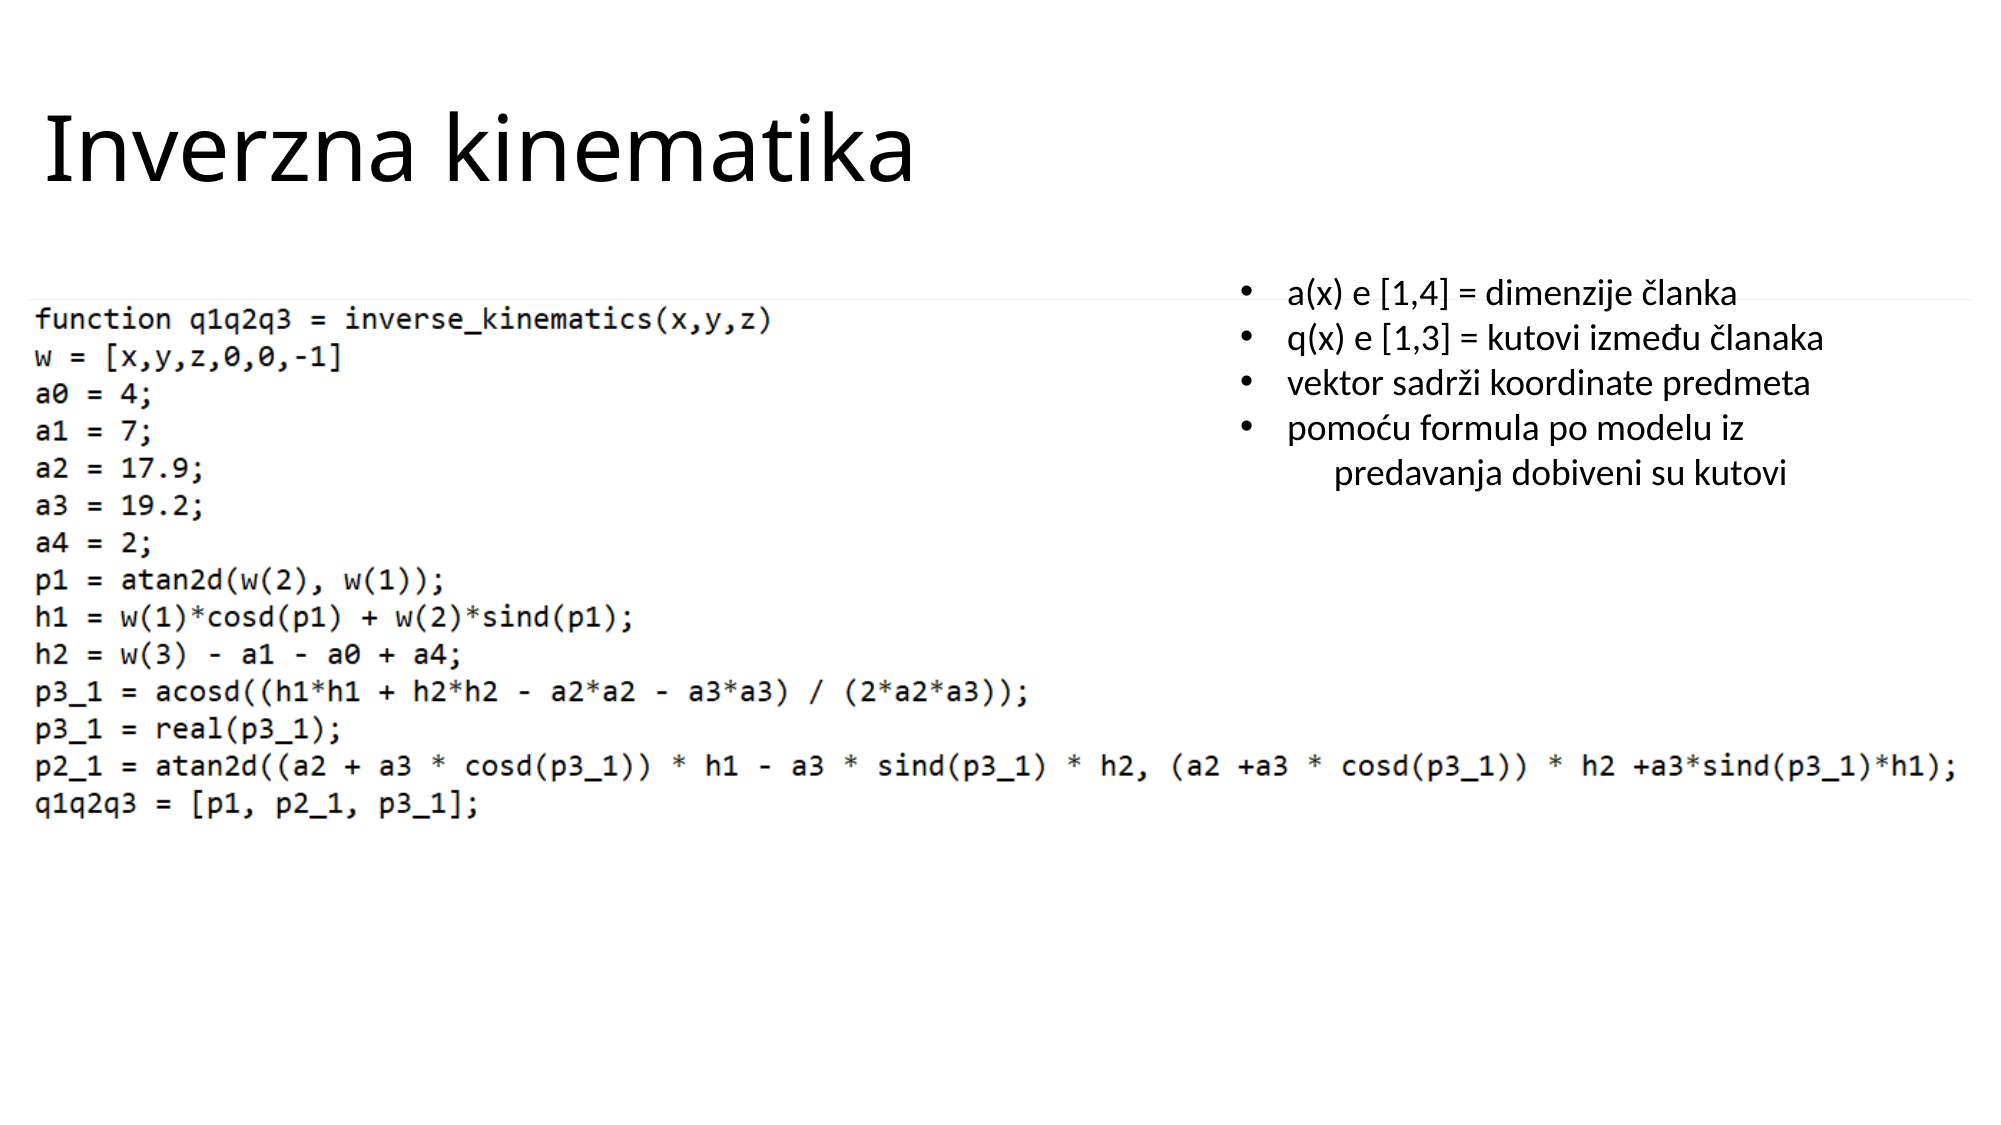

# Inverzna kinematika
a(x) e [1,4] = dimenzije članka
q(x) e [1,3] = kutovi između članaka
vektor sadrži koordinate predmeta
pomoću formula po modelu iz predavanja dobiveni su kutovi